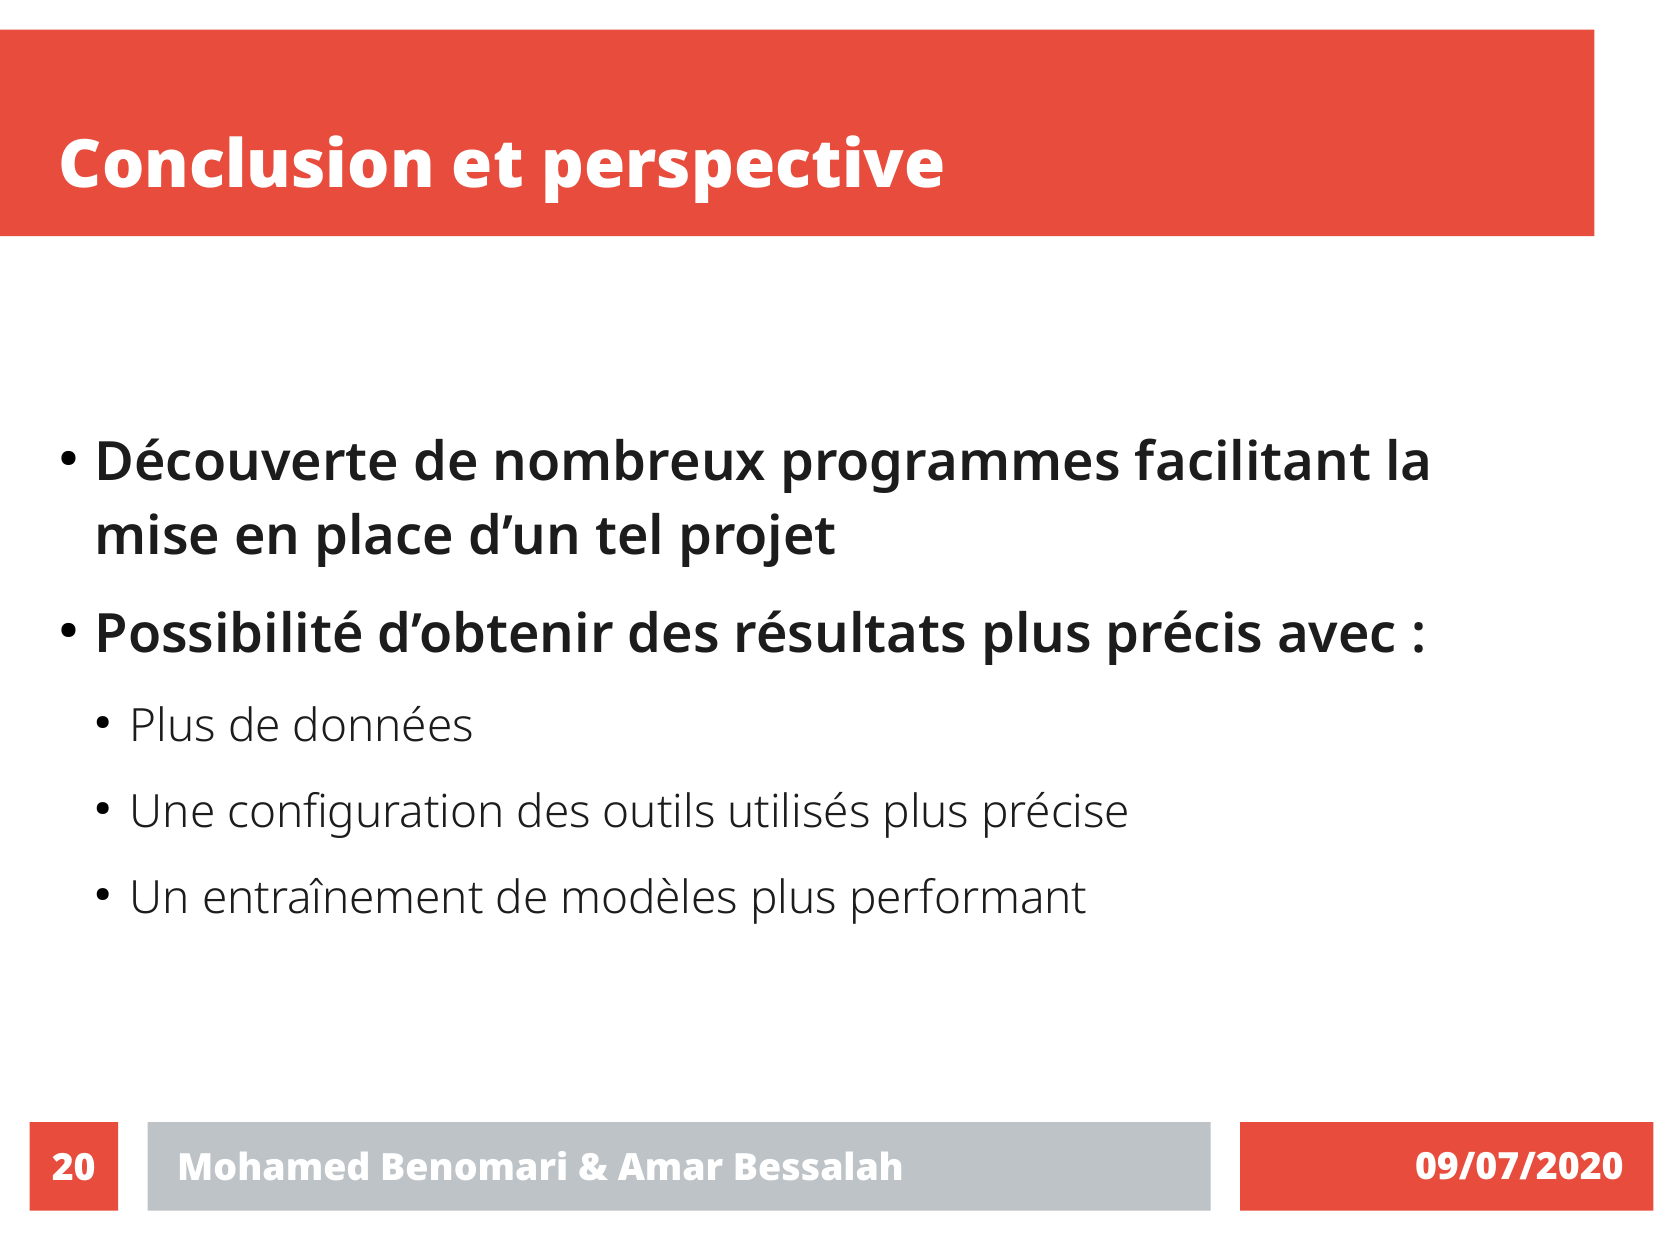

# Conclusion et perspective
Découverte de nombreux programmes facilitant la mise en place d’un tel projet
Possibilité d’obtenir des résultats plus précis avec :
Plus de données
Une configuration des outils utilisés plus précise
Un entraînement de modèles plus performant
20
Mohamed Benomari & Amar Bessalah
09/07/2020